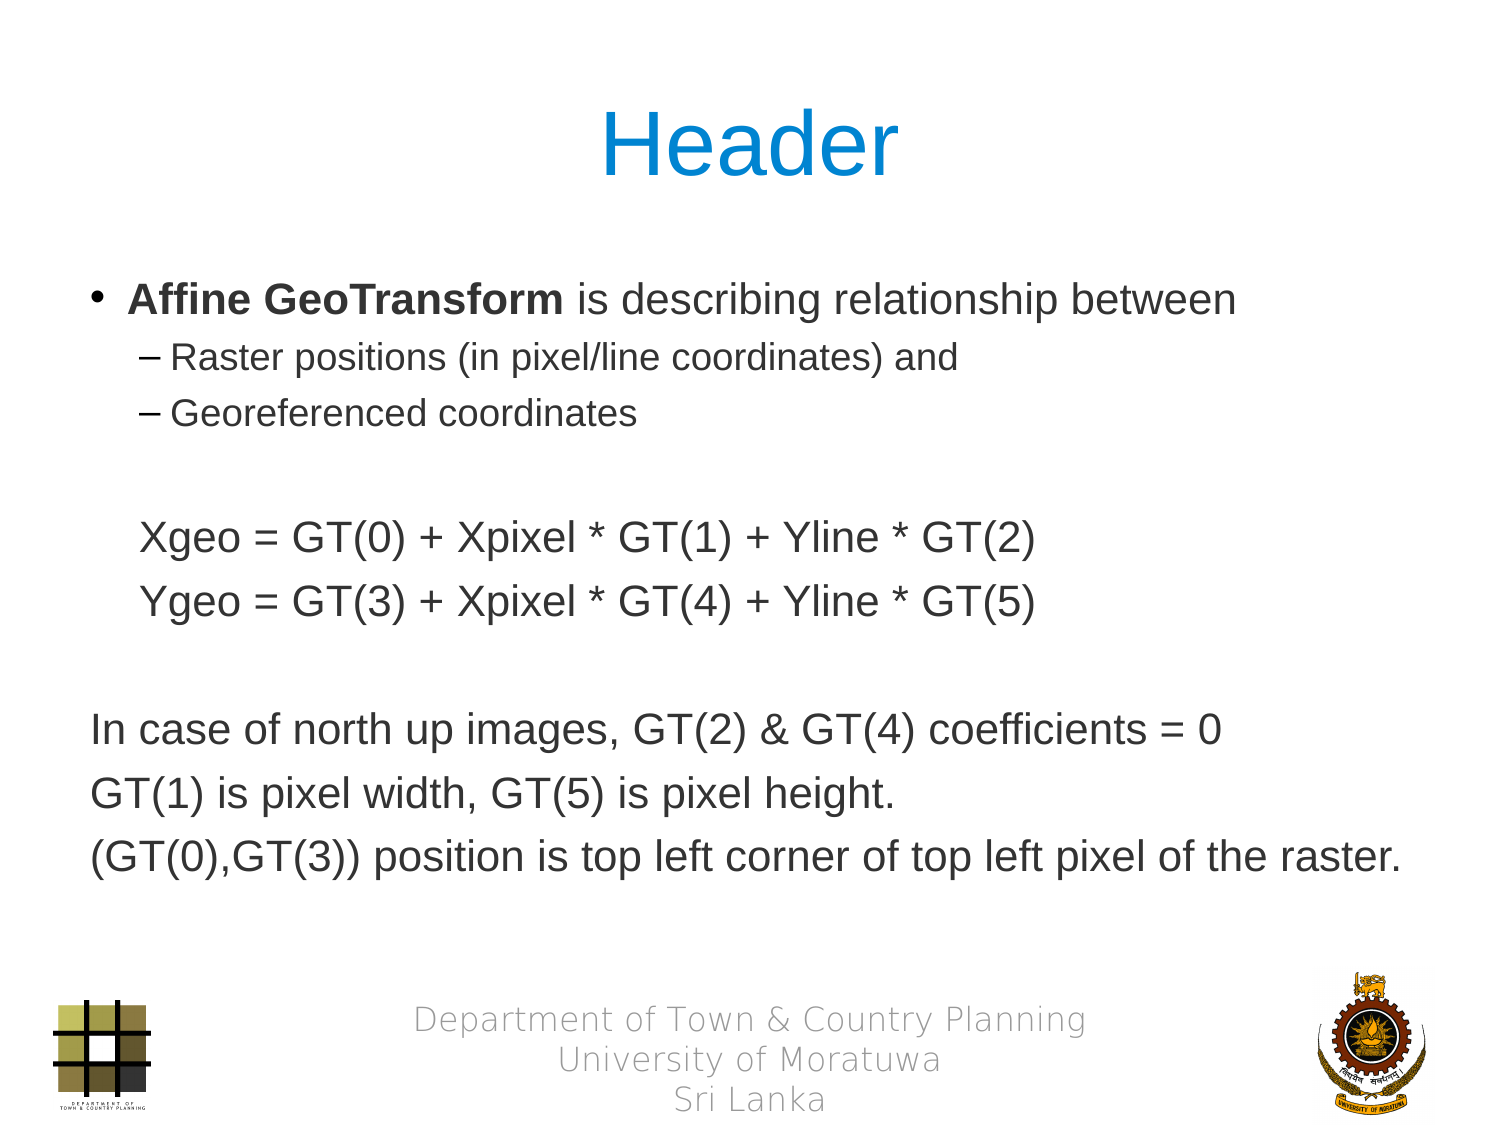

# Header
Affine GeoTransform is describing relationship between
Raster positions (in pixel/line coordinates) and
Georeferenced coordinates
 Xgeo = GT(0) + Xpixel * GT(1) + Yline * GT(2)
 Ygeo = GT(3) + Xpixel * GT(4) + Yline * GT(5)
In case of north up images, GT(2) & GT(4) coefficients = 0
GT(1) is pixel width, GT(5) is pixel height.
(GT(0),GT(3)) position is top left corner of top left pixel of the raster.